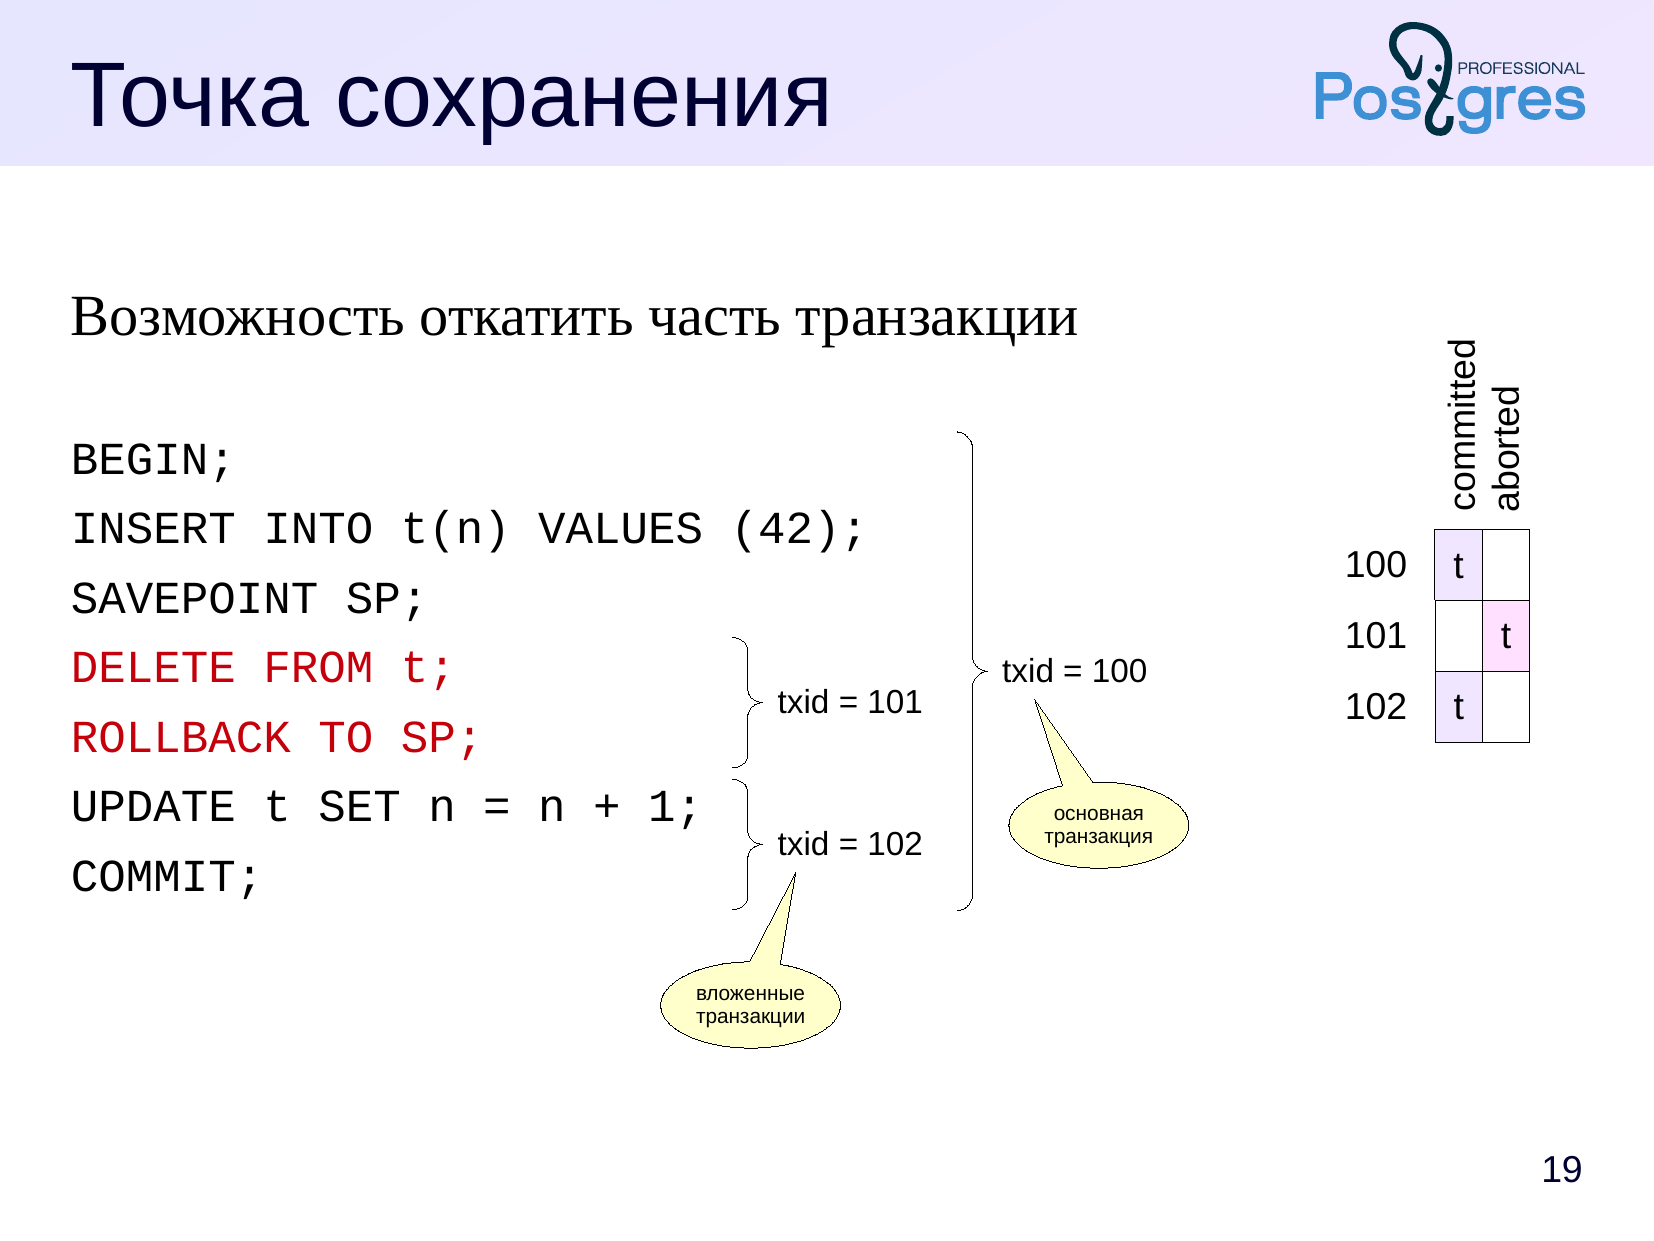

# Точка сохранения
Возможность откатить часть транзакции
BEGIN;
INSERT INTO t(n) VALUES (42);
SAVEPOINT SP;
DELETE FROM t;
ROLLBACK TO SP;
UPDATE t SET n = n + 1;
COMMIT;
committed
aborted
100
t
101
t
txid = 100
102
t
txid = 101
основная
транзакция
txid = 102
вложенные
транзакции